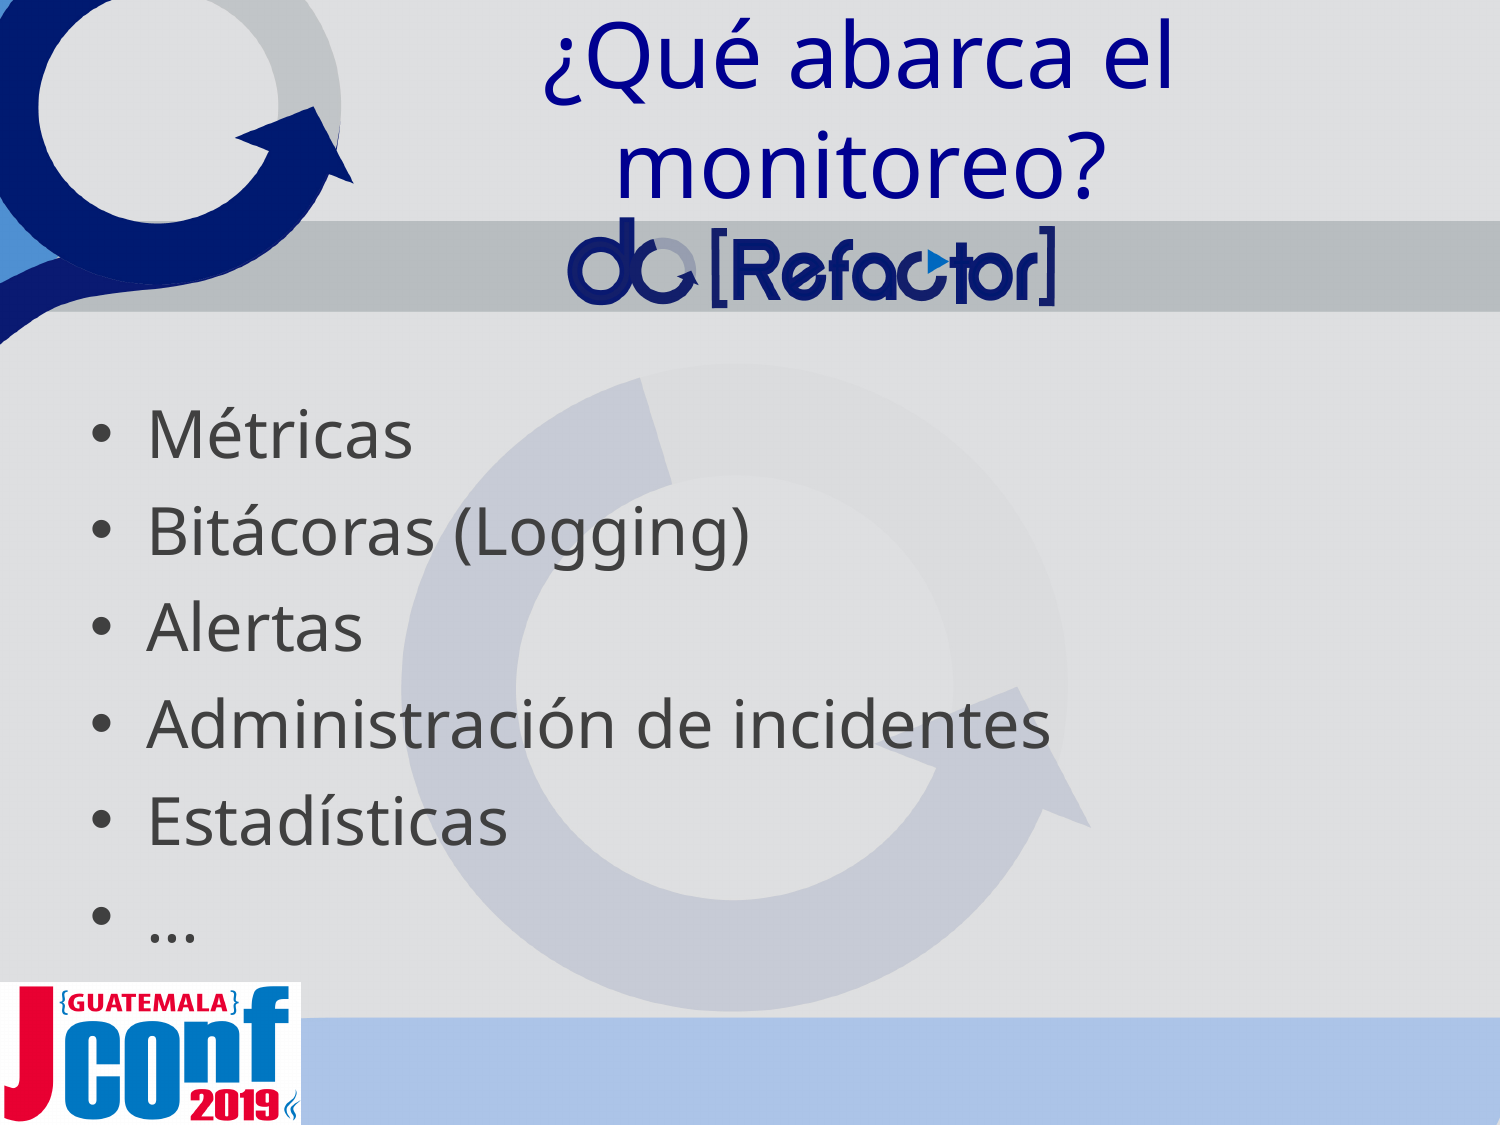

# ¿Qué abarca el monitoreo?
Métricas
Bitácoras (Logging)
Alertas
Administración de incidentes
Estadísticas
...